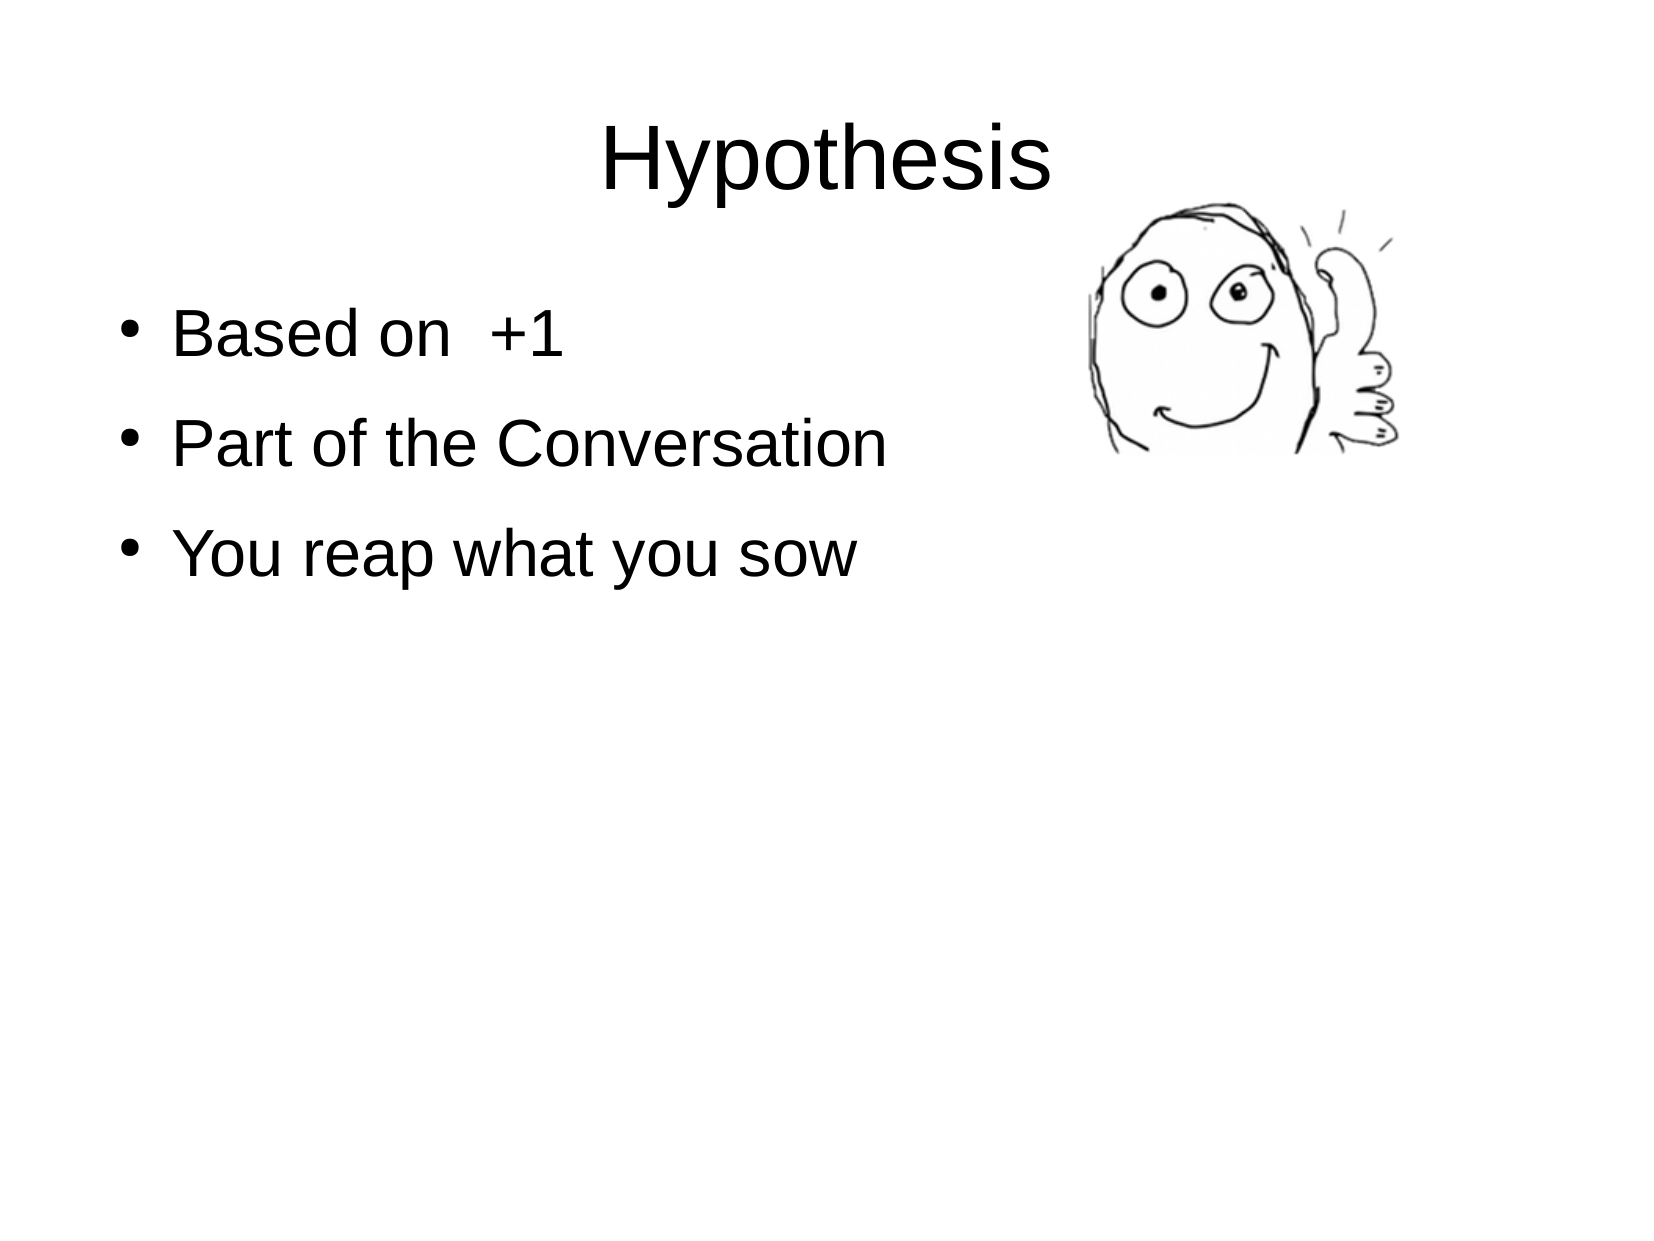

# Hypothesis
Based on +1
Part of the Conversation
You reap what you sow